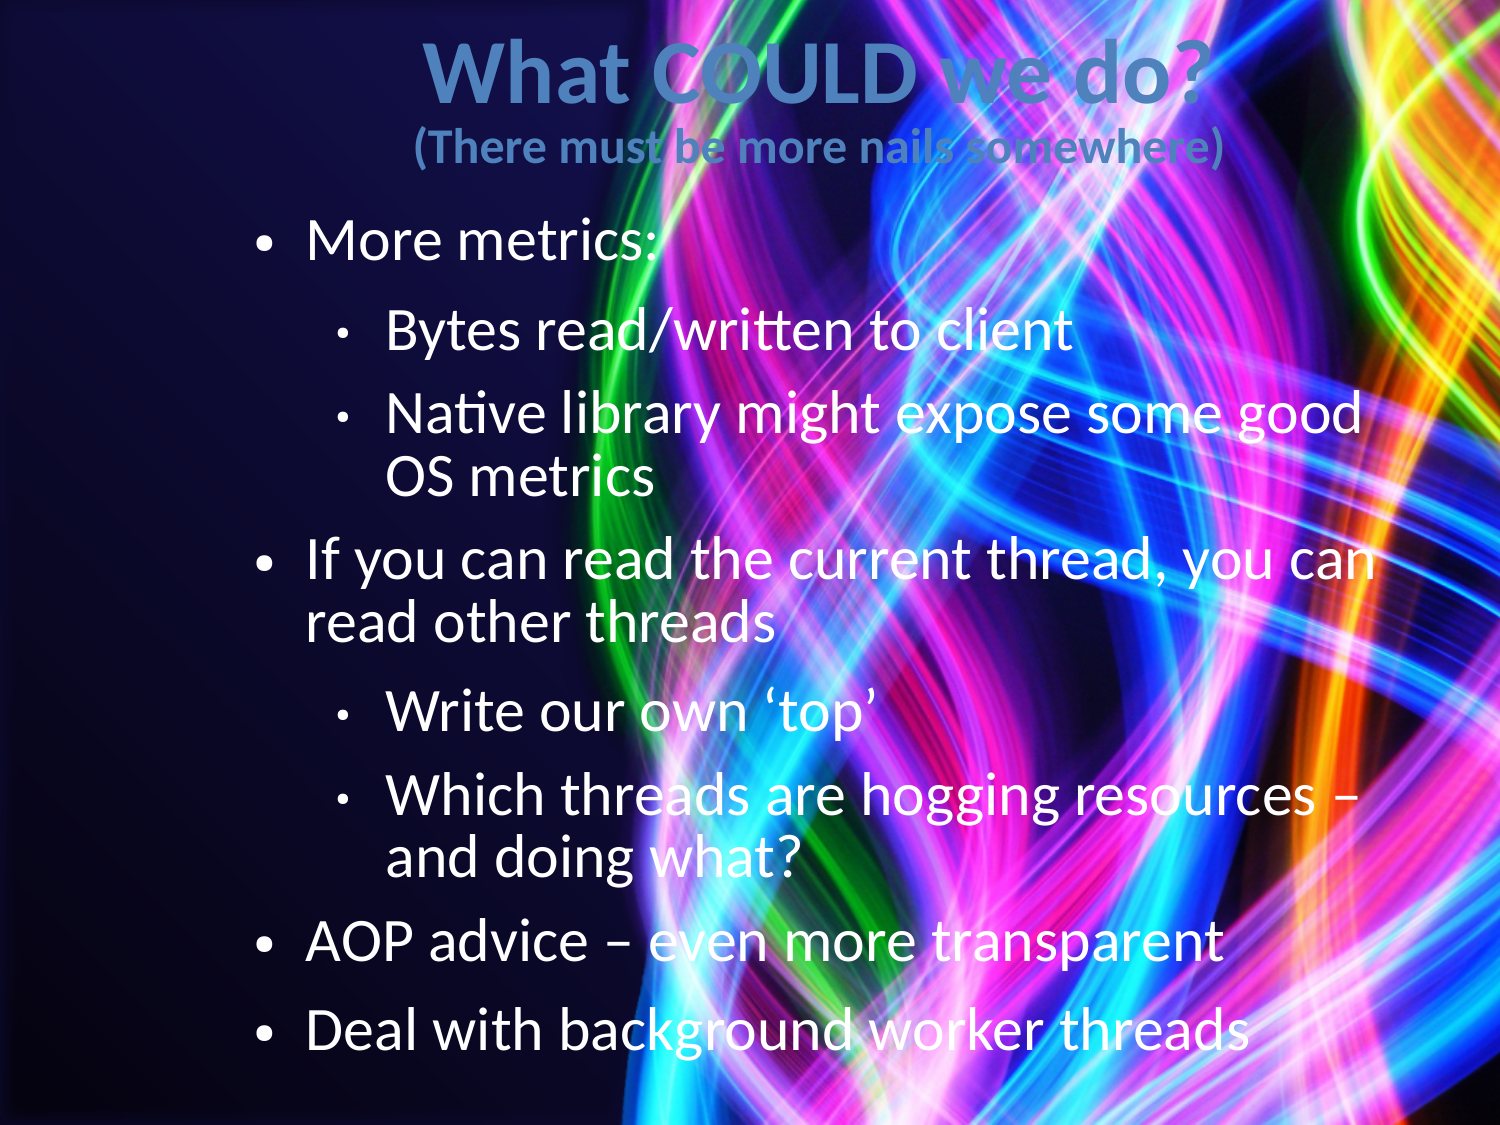

# What COULD we do? (There must be more nails somewhere)
More metrics:
Bytes read/written to client
Native library might expose some good OS metrics
If you can read the current thread, you can read other threads
Write our own ‘top’
Which threads are hogging resources – and doing what?
AOP advice – even more transparent
Deal with background worker threads